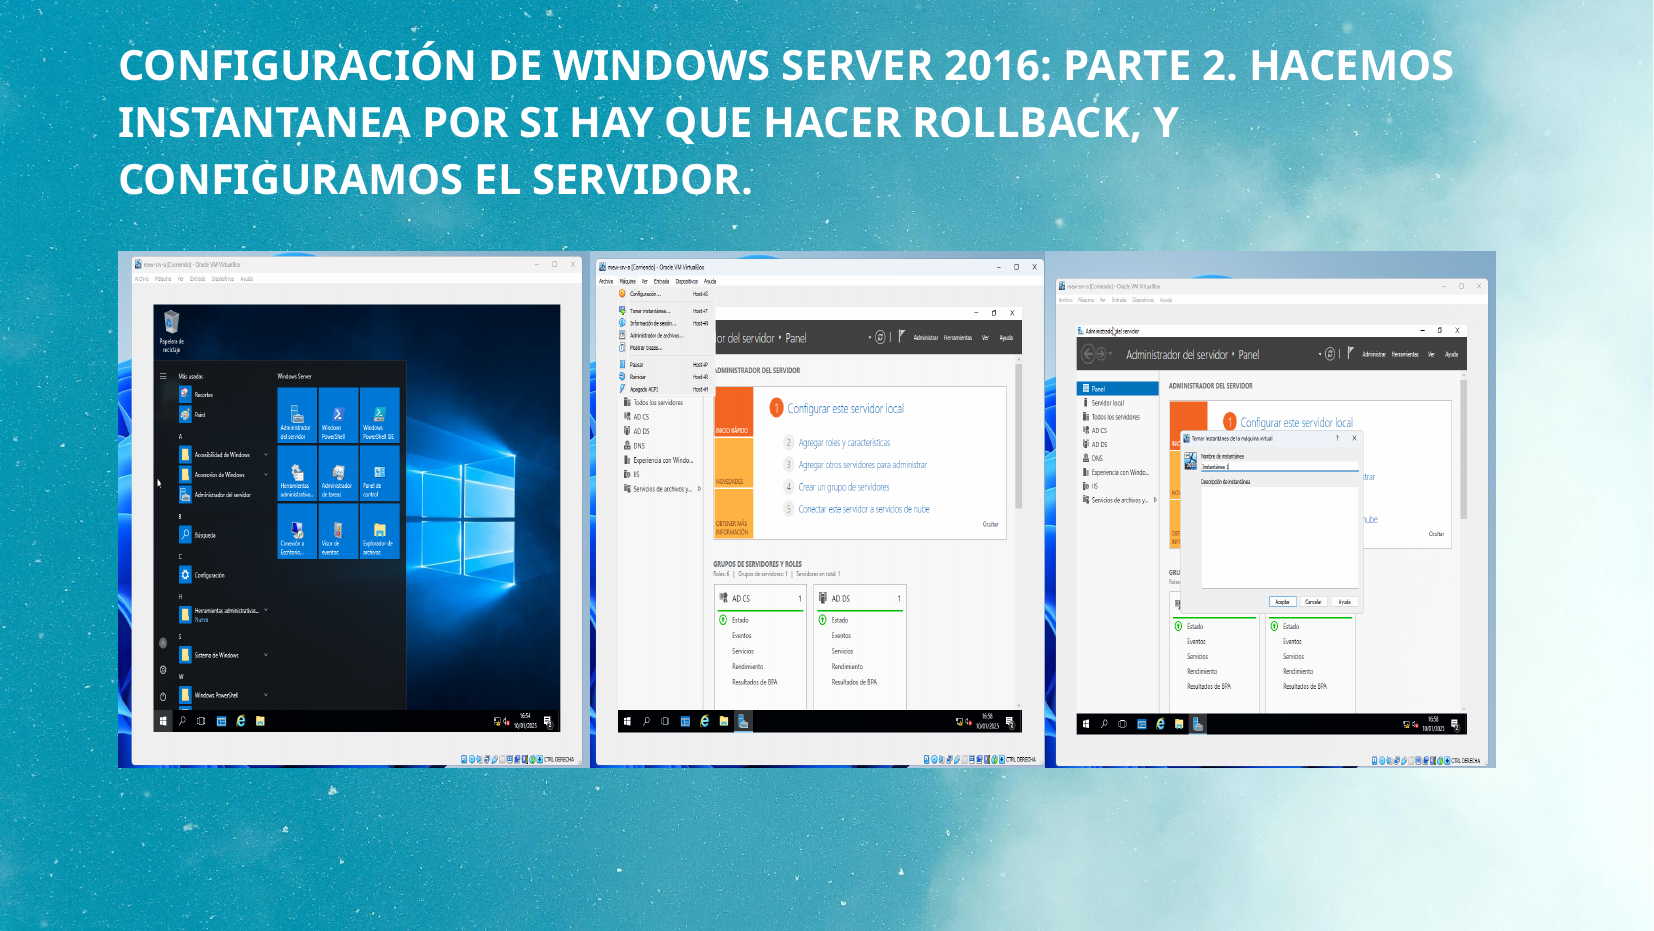

# CONFIGURACIÓN DE WINDOWS SERVER 2016: PARTE 2. HACEMOS INSTANTANEA POR SI HAY QUE HACER ROLLBACK, Y CONFIGURAMOS EL SERVIDOR.